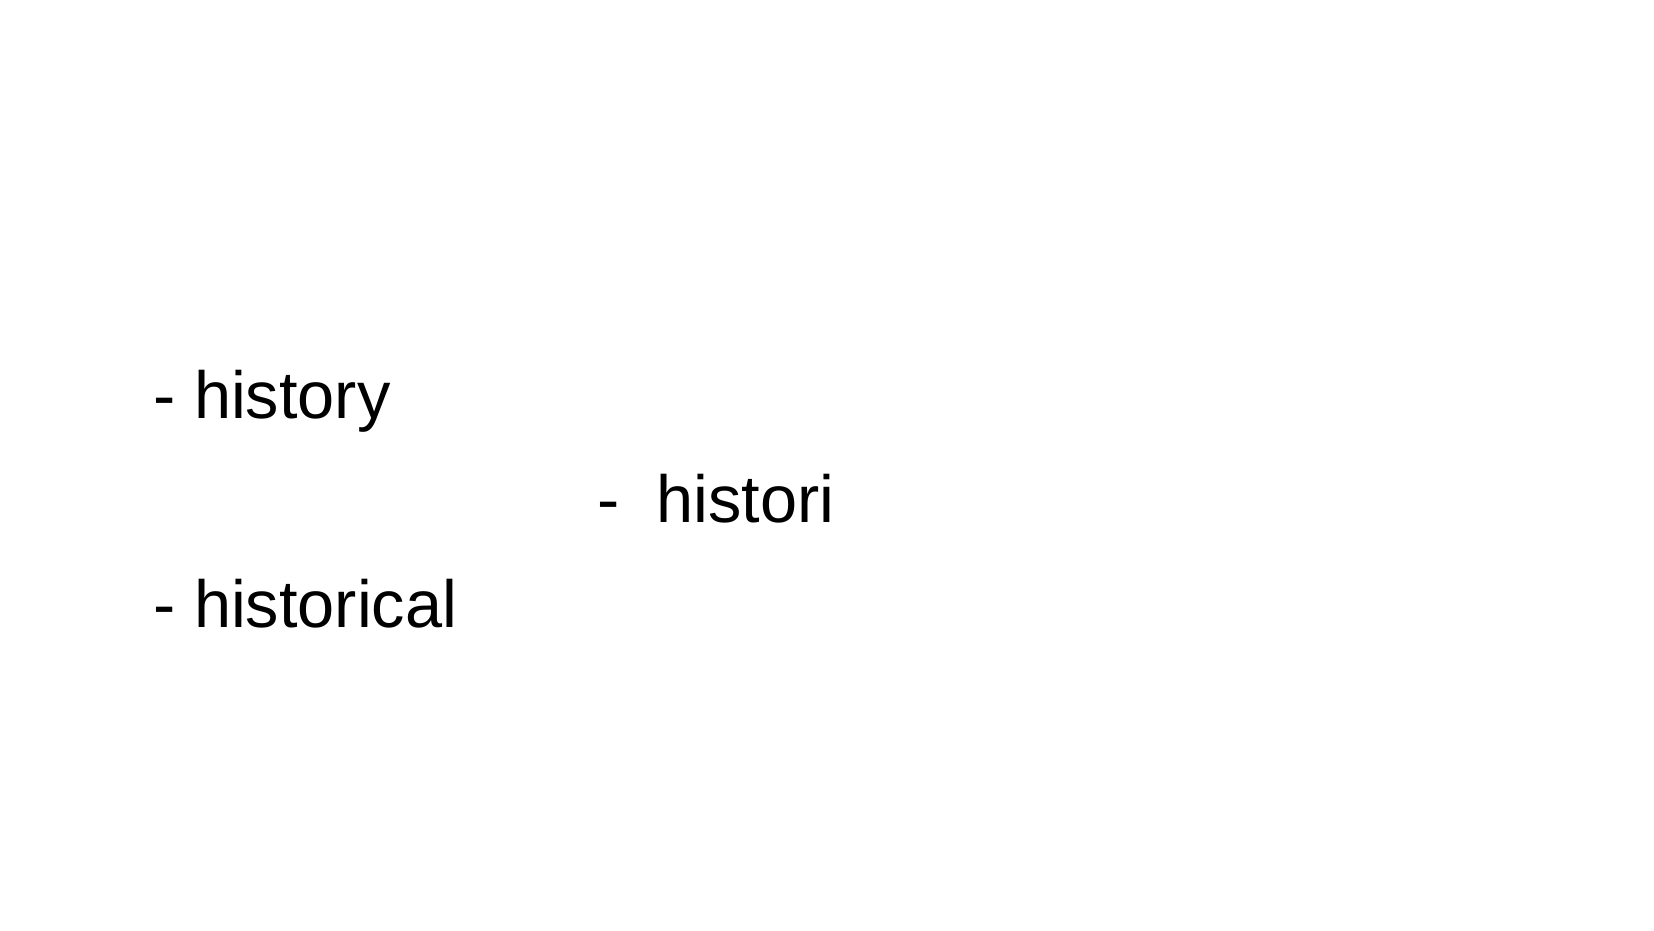

# - history
 - histori
- historical